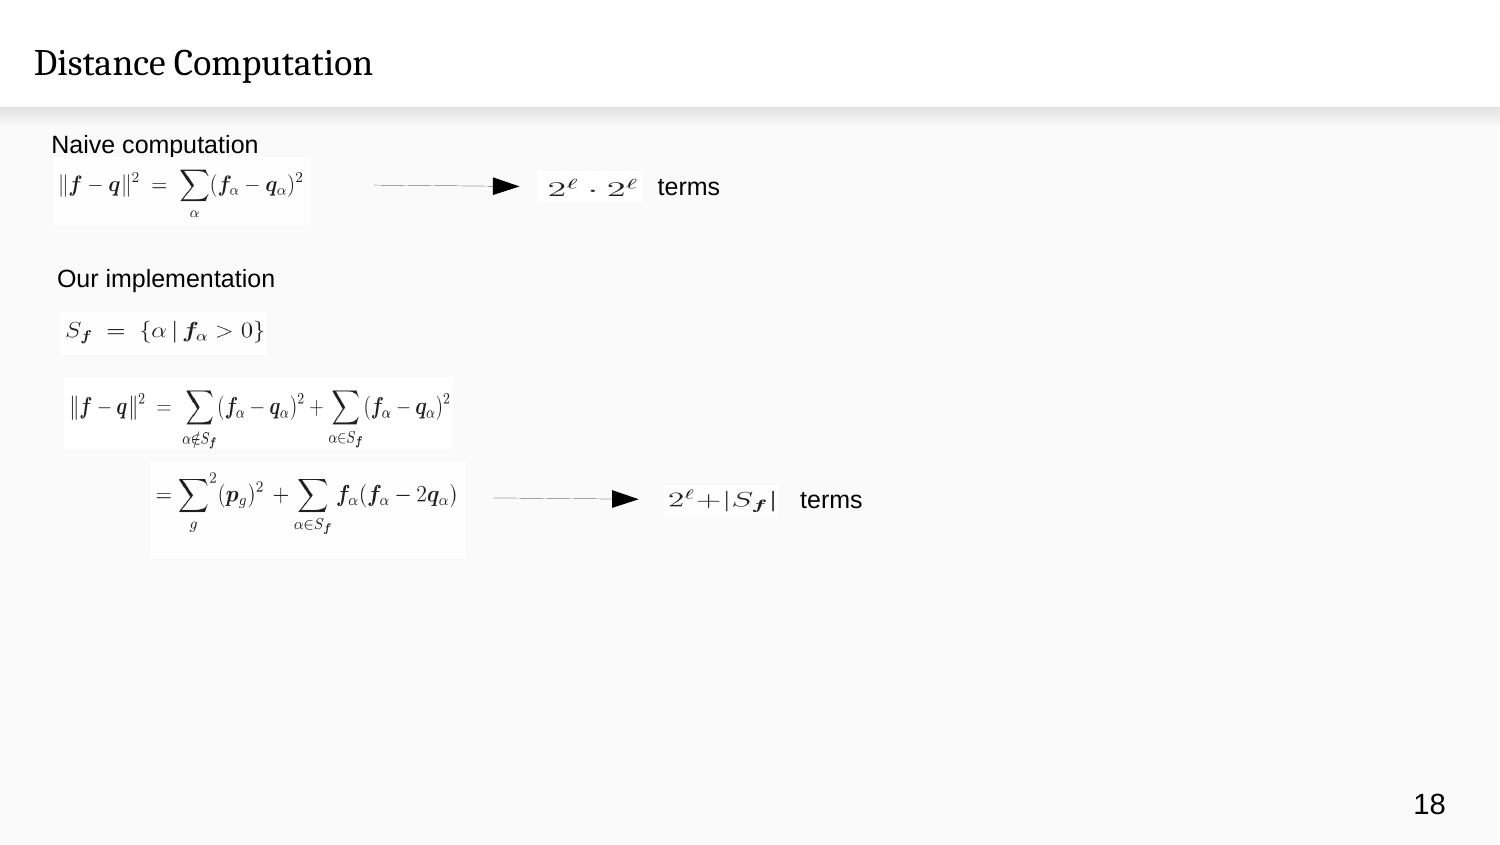

# Distance Computation
Naive computation
terms
Our implementation
terms
18